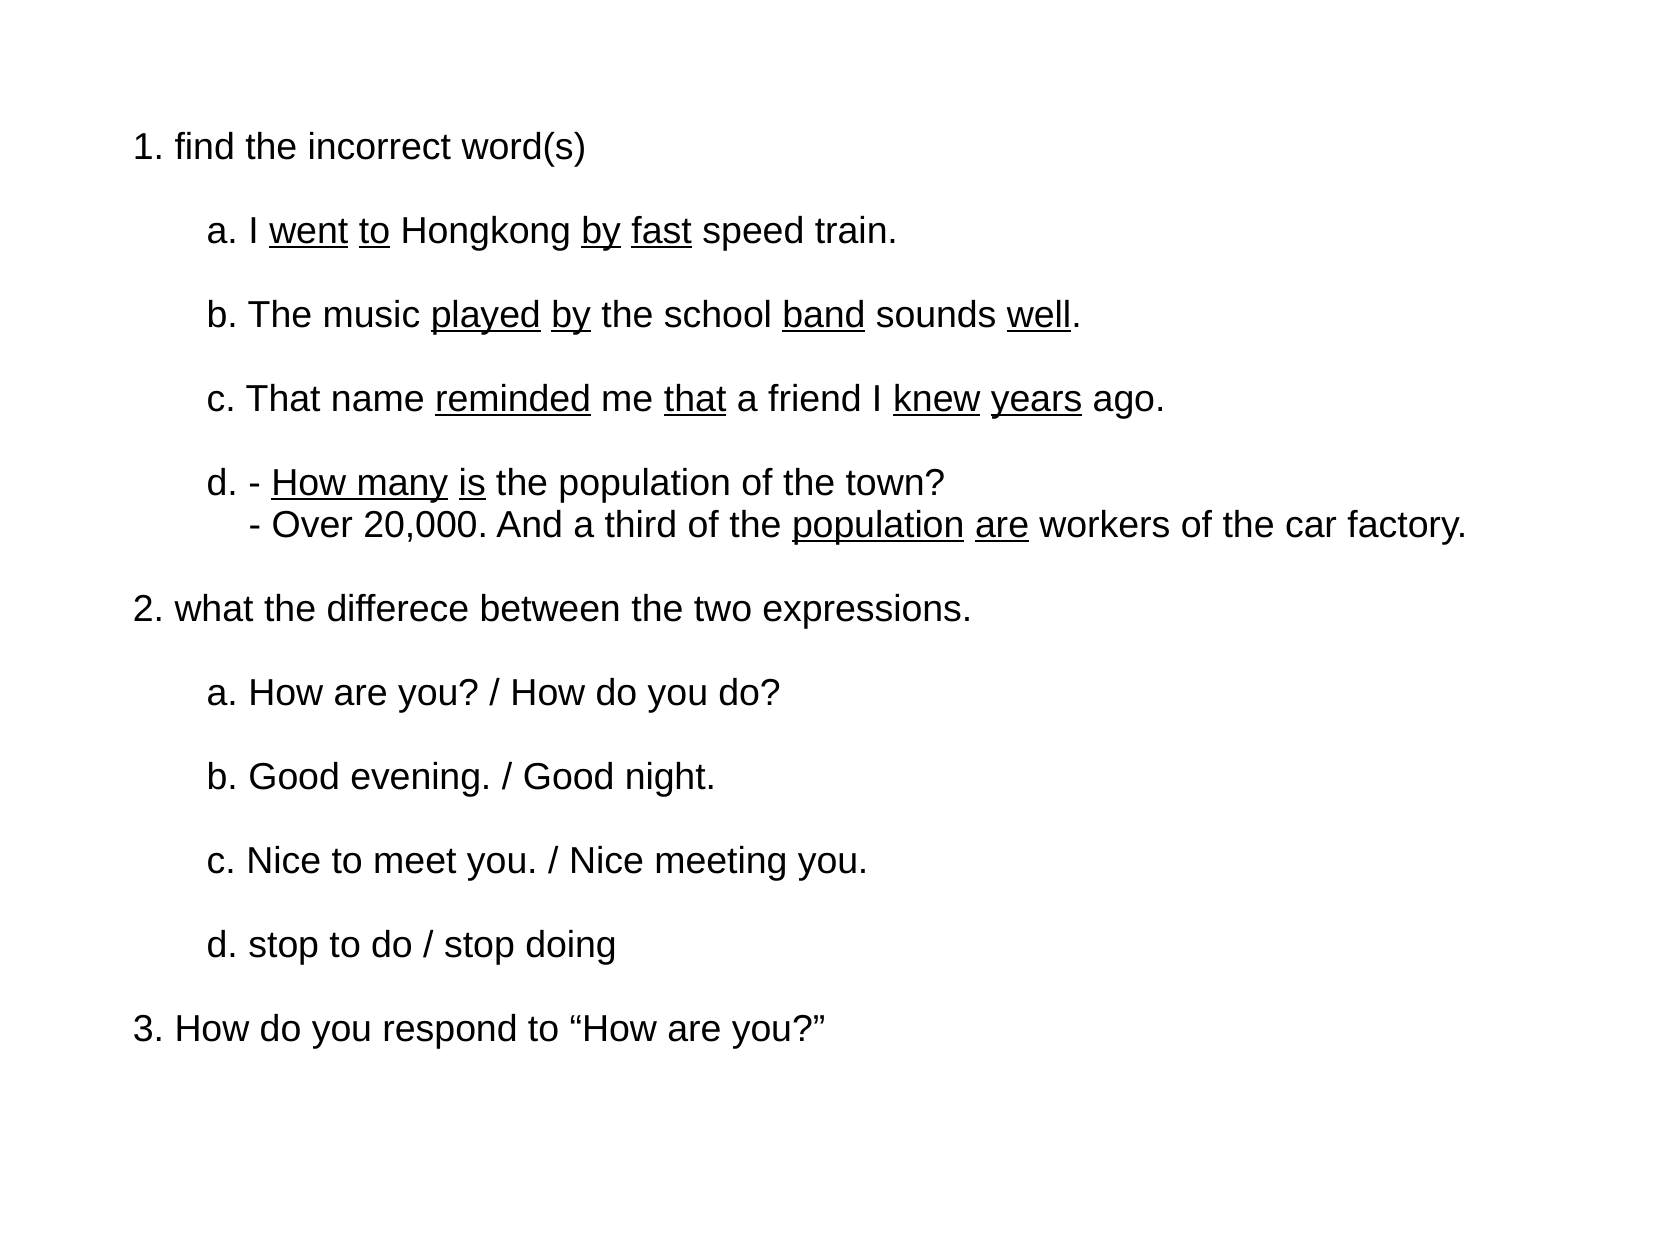

1. find the incorrect word(s)
	a. I went to Hongkong by fast speed train.
	b. The music played by the school band sounds well.
	c. That name reminded me that a friend I knew years ago.
	d. - How many is the population of the town?
	 - Over 20,000. And a third of the population are workers of the car factory.
2. what the differece between the two expressions.
	a. How are you? / How do you do?
	b. Good evening. / Good night.
	c. Nice to meet you. / Nice meeting you.
	d. stop to do / stop doing
3. How do you respond to “How are you?”